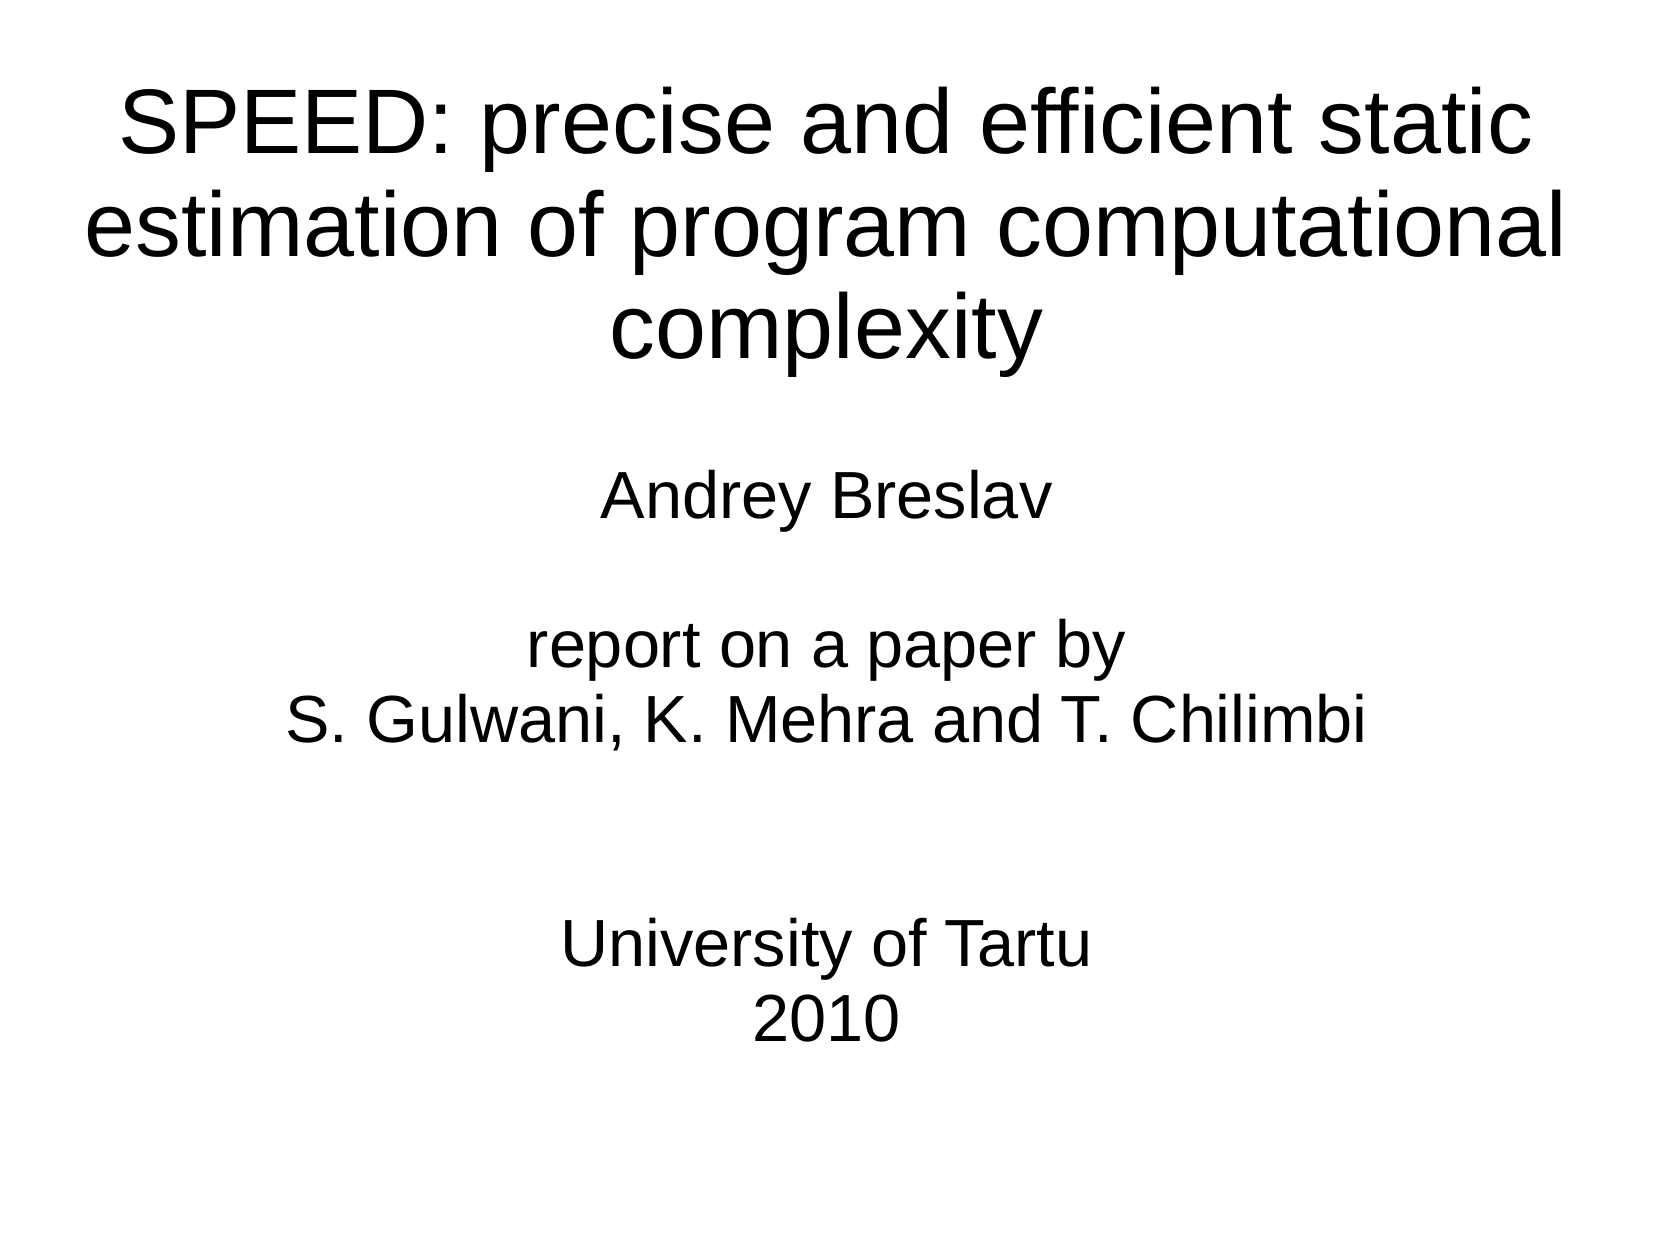

# SPEED: precise and efficient static estimation of program computational complexity
Andrey Breslav
report on a paper by
S. Gulwani, K. Mehra and T. Chilimbi
University of Tartu
2010